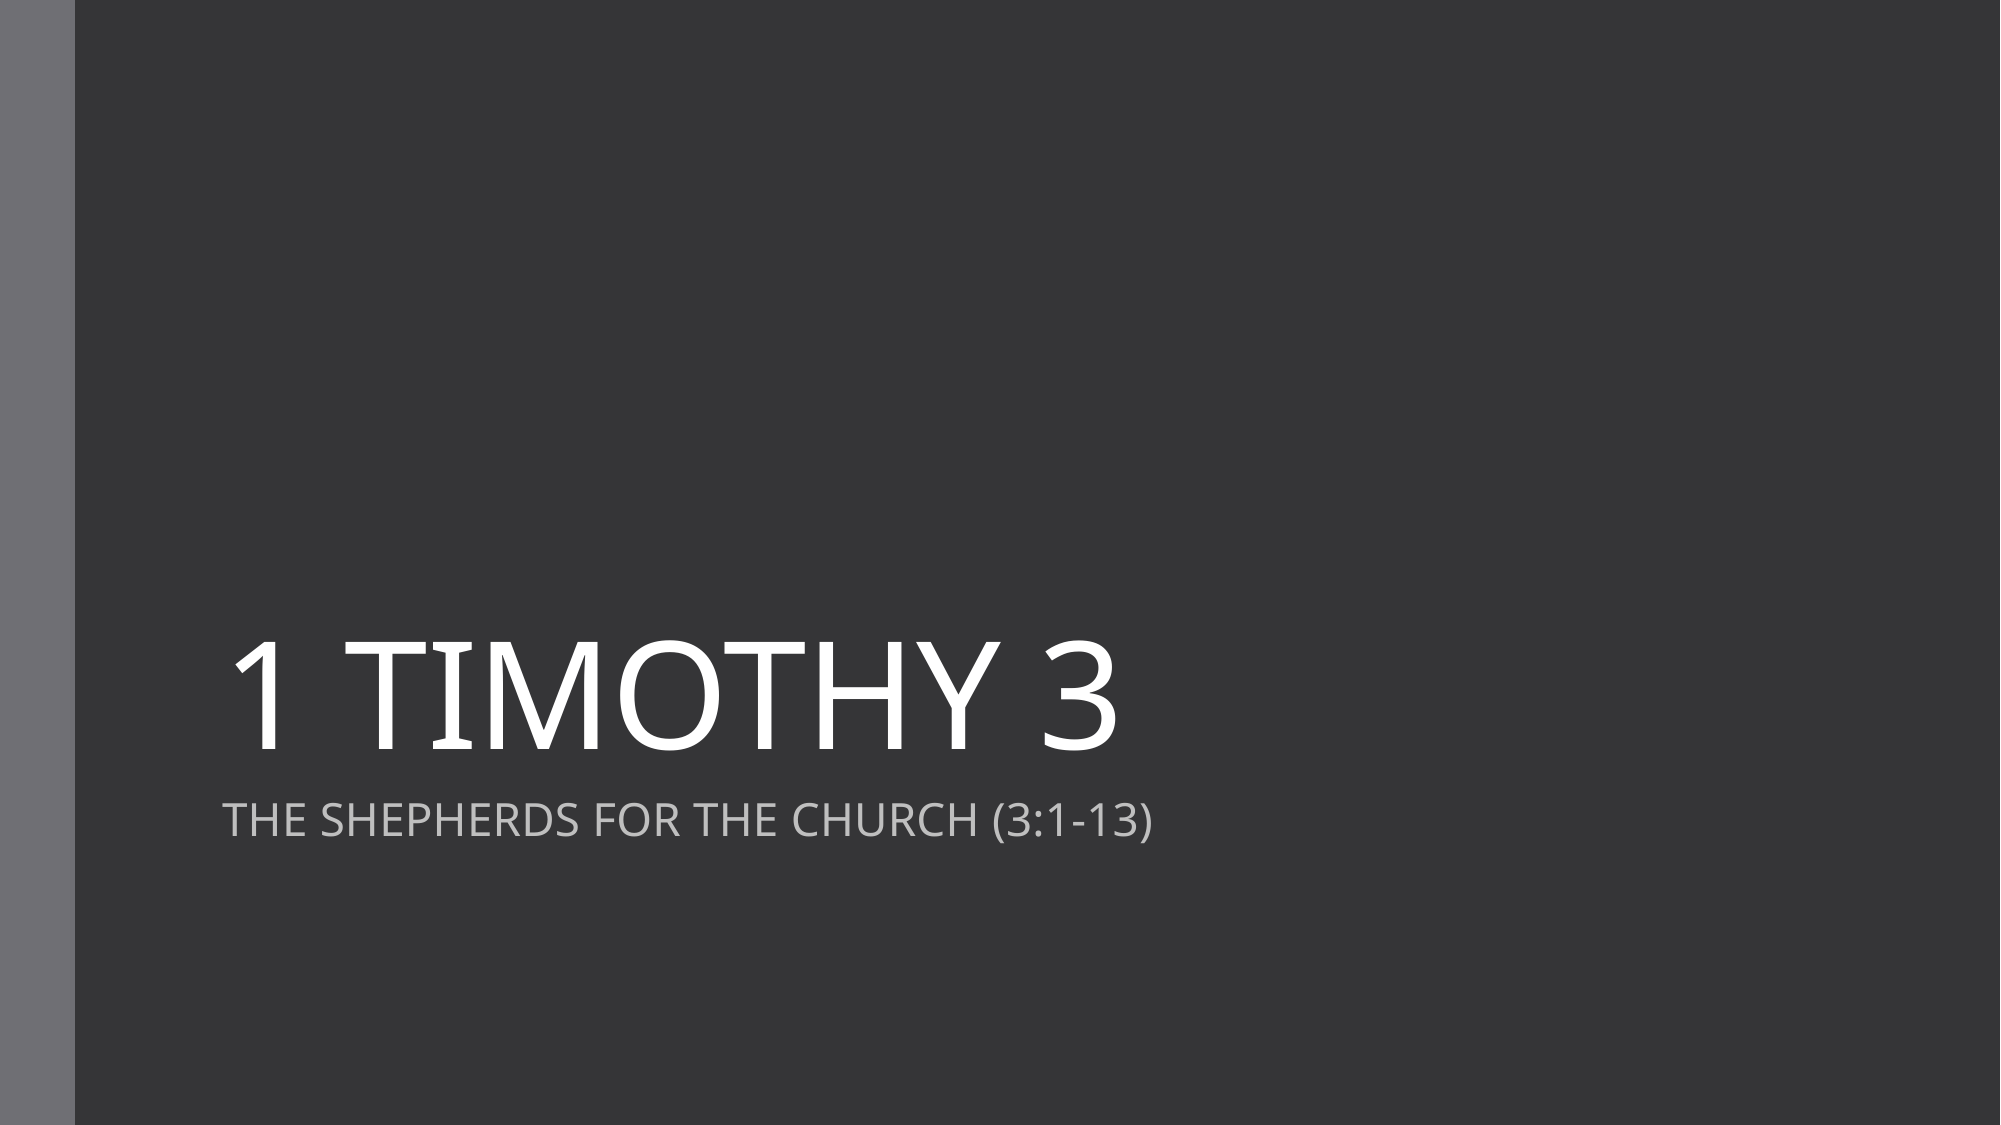

# 1 TIMOTHY 3
THE SHEPHERDS FOR THE CHURCH (3:1-13)